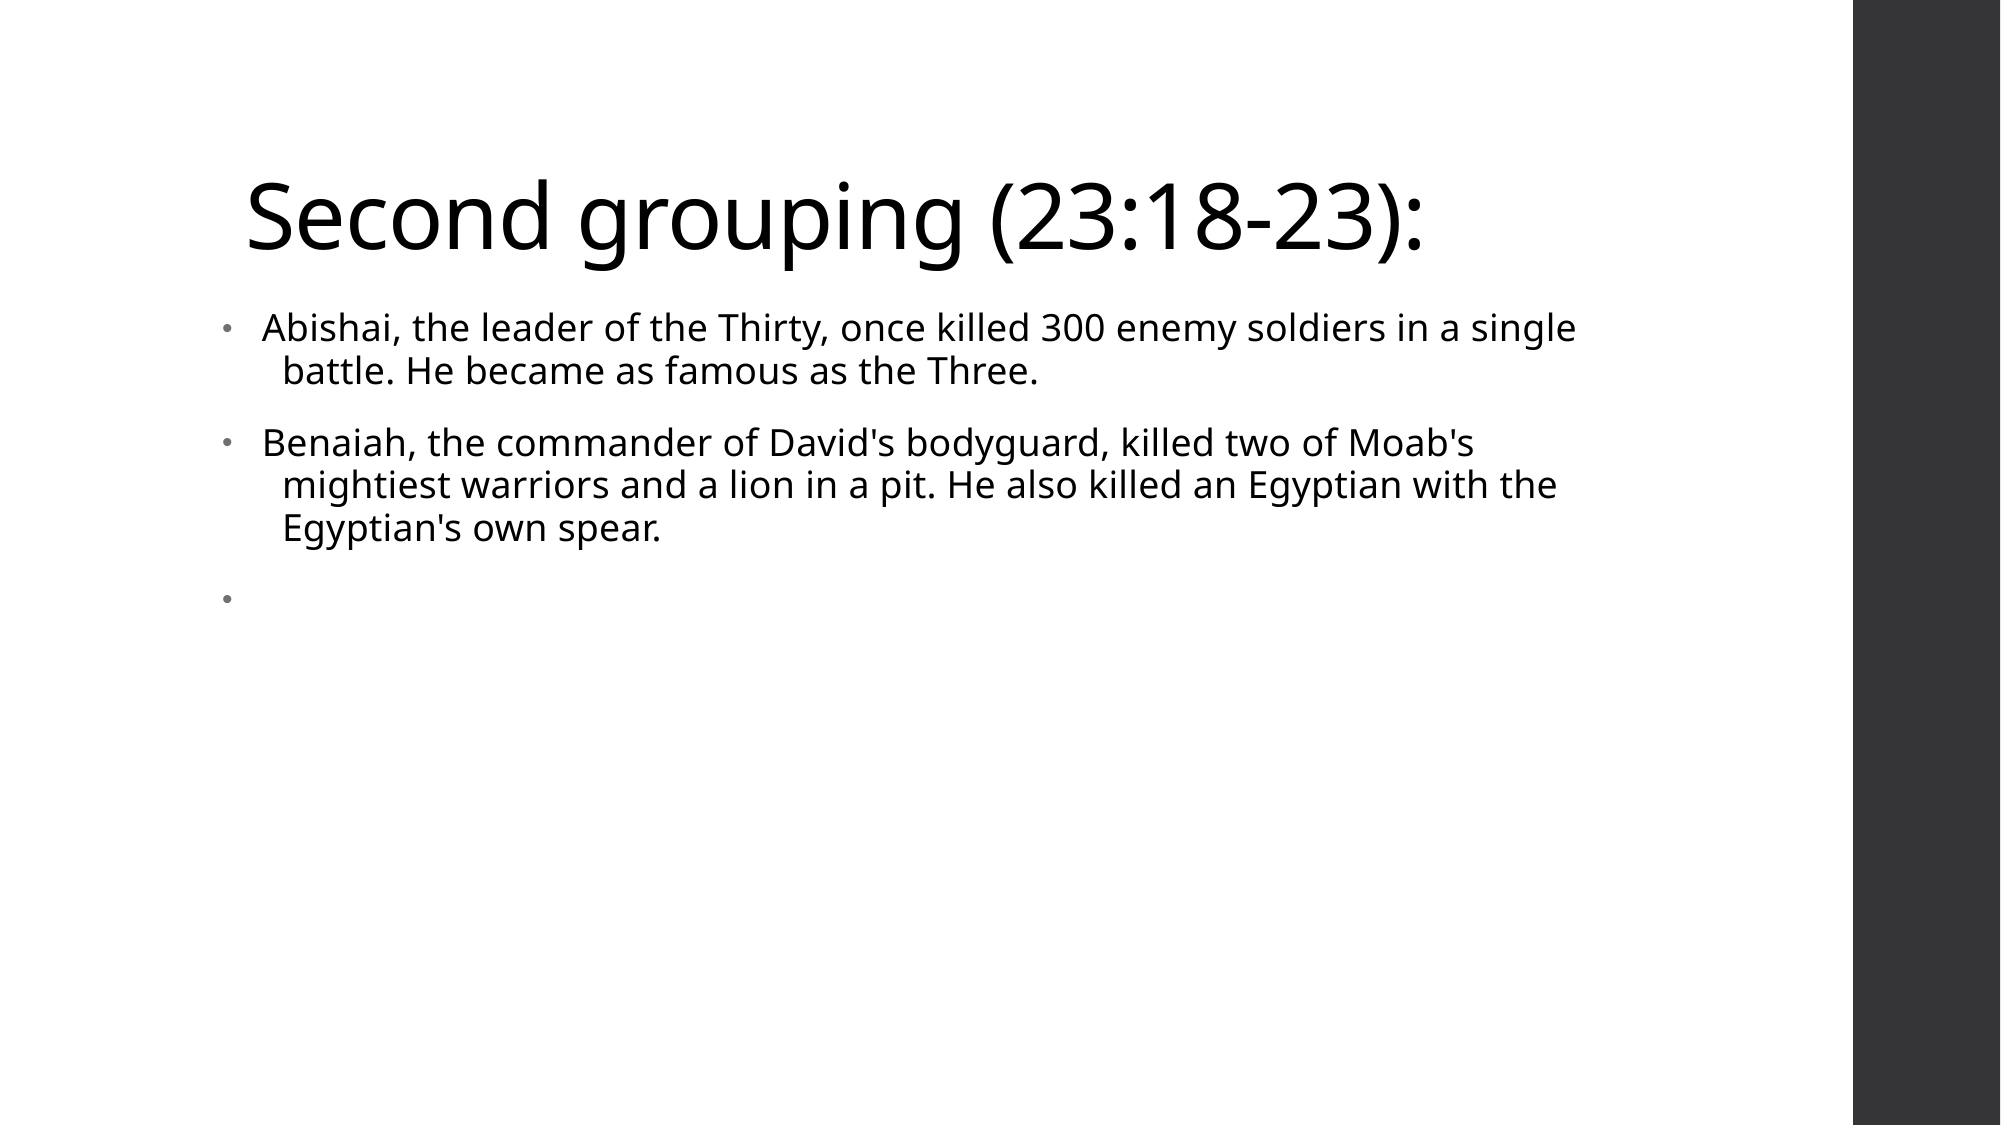

# Second grouping (23:18-23):
 Abishai, the leader of the Thirty, once killed 300 enemy soldiers in a single battle. He became as famous as the Three.
 Benaiah, the commander of David's bodyguard, killed two of Moab's mightiest warriors and a lion in a pit. He also killed an Egyptian with the Egyptian's own spear.